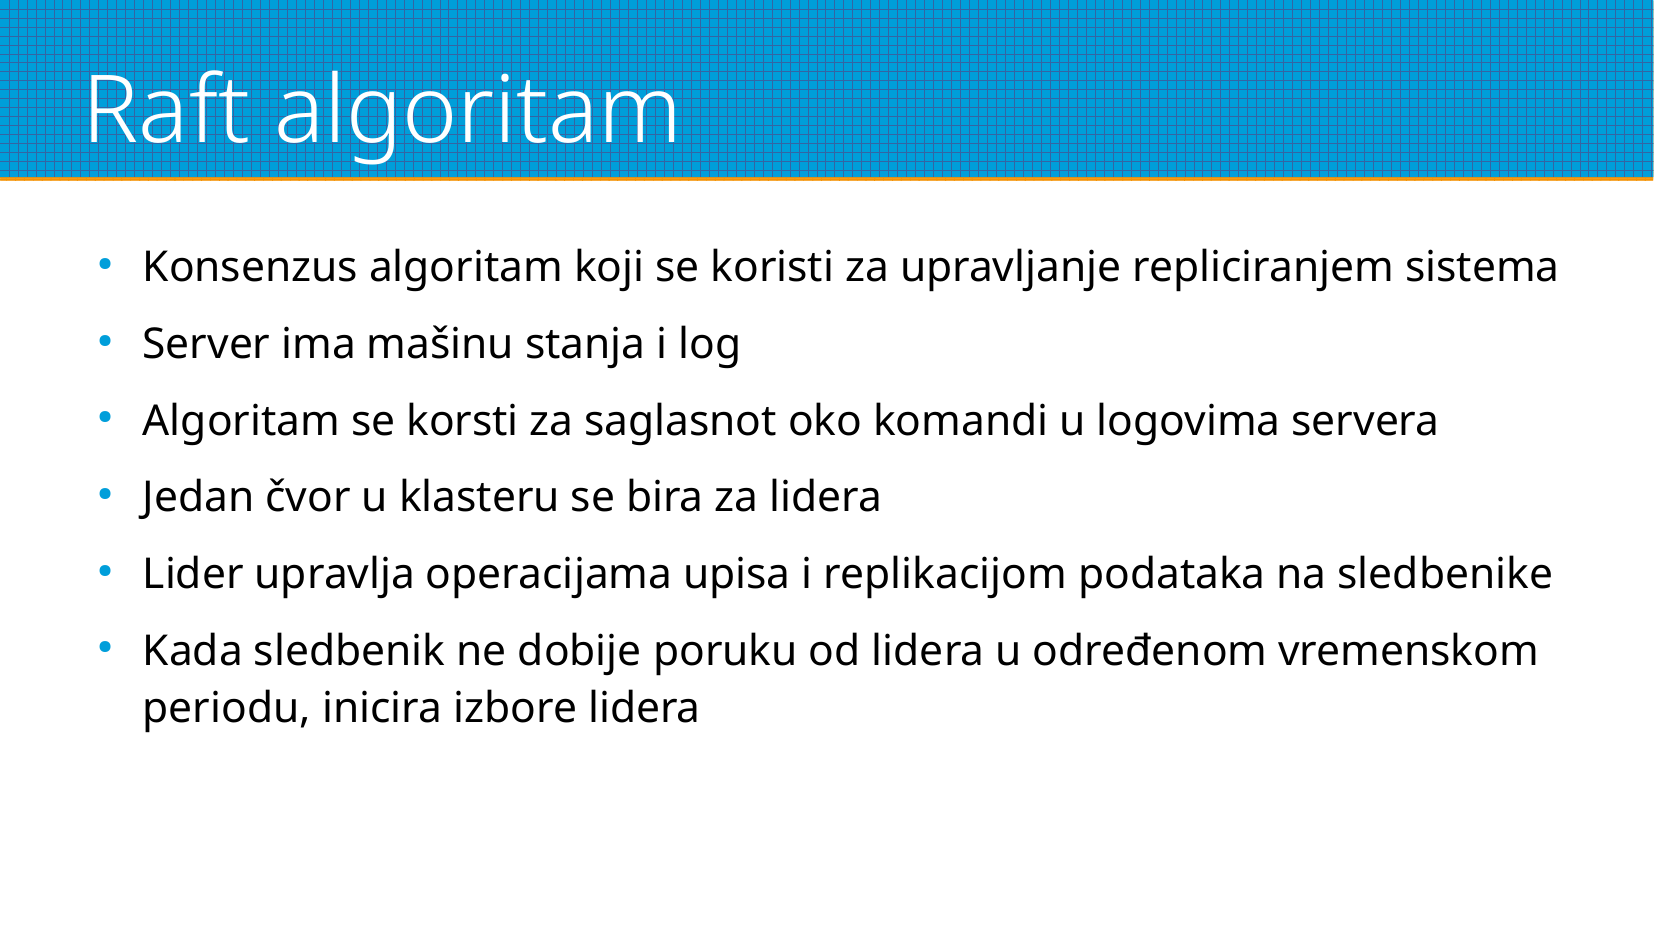

# Raft algoritam
Konsenzus algoritam koji se koristi za upravljanje repliciranjem sistema
Server ima mašinu stanja i log
Algoritam se korsti za saglasnot oko komandi u logovima servera
Jedan čvor u klasteru se bira za lidera
Lider upravlja operacijama upisa i replikacijom podataka na sledbenike
Kada sledbenik ne dobije poruku od lidera u određenom vremenskom periodu, inicira izbore lidera